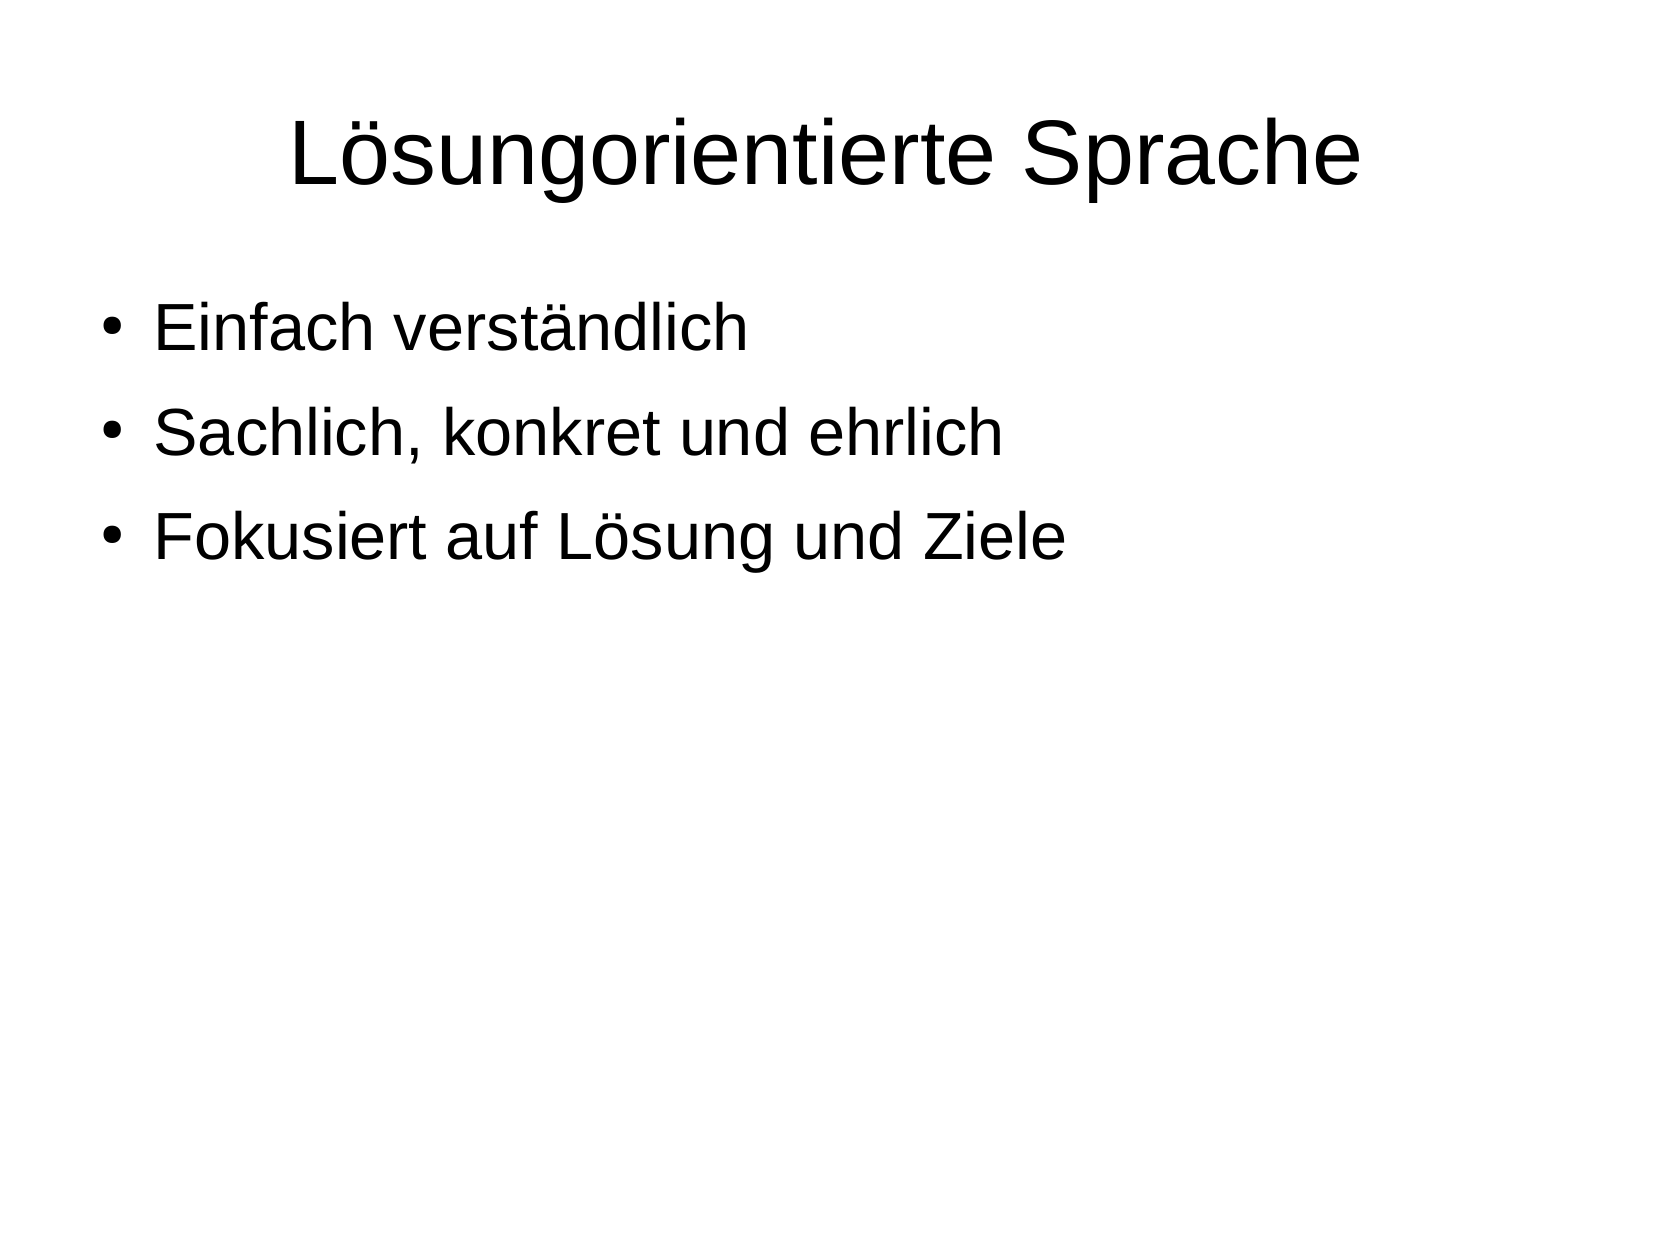

# Lösungorientierte Sprache
Einfach verständlich
Sachlich, konkret und ehrlich
Fokusiert auf Lösung und Ziele